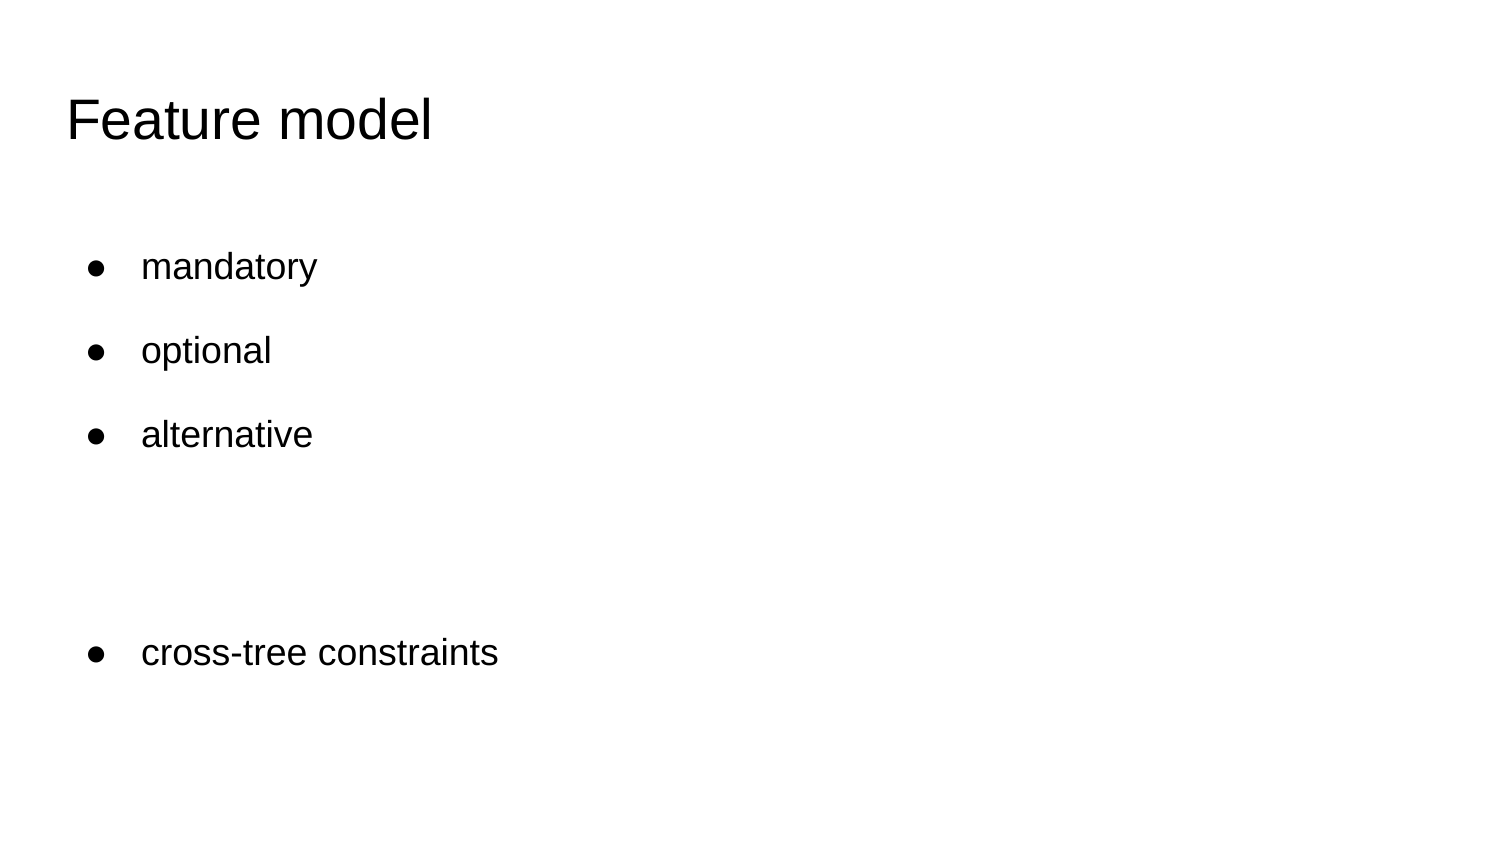

# Feature model
mandatory
optional
alternative
cross-tree constraints